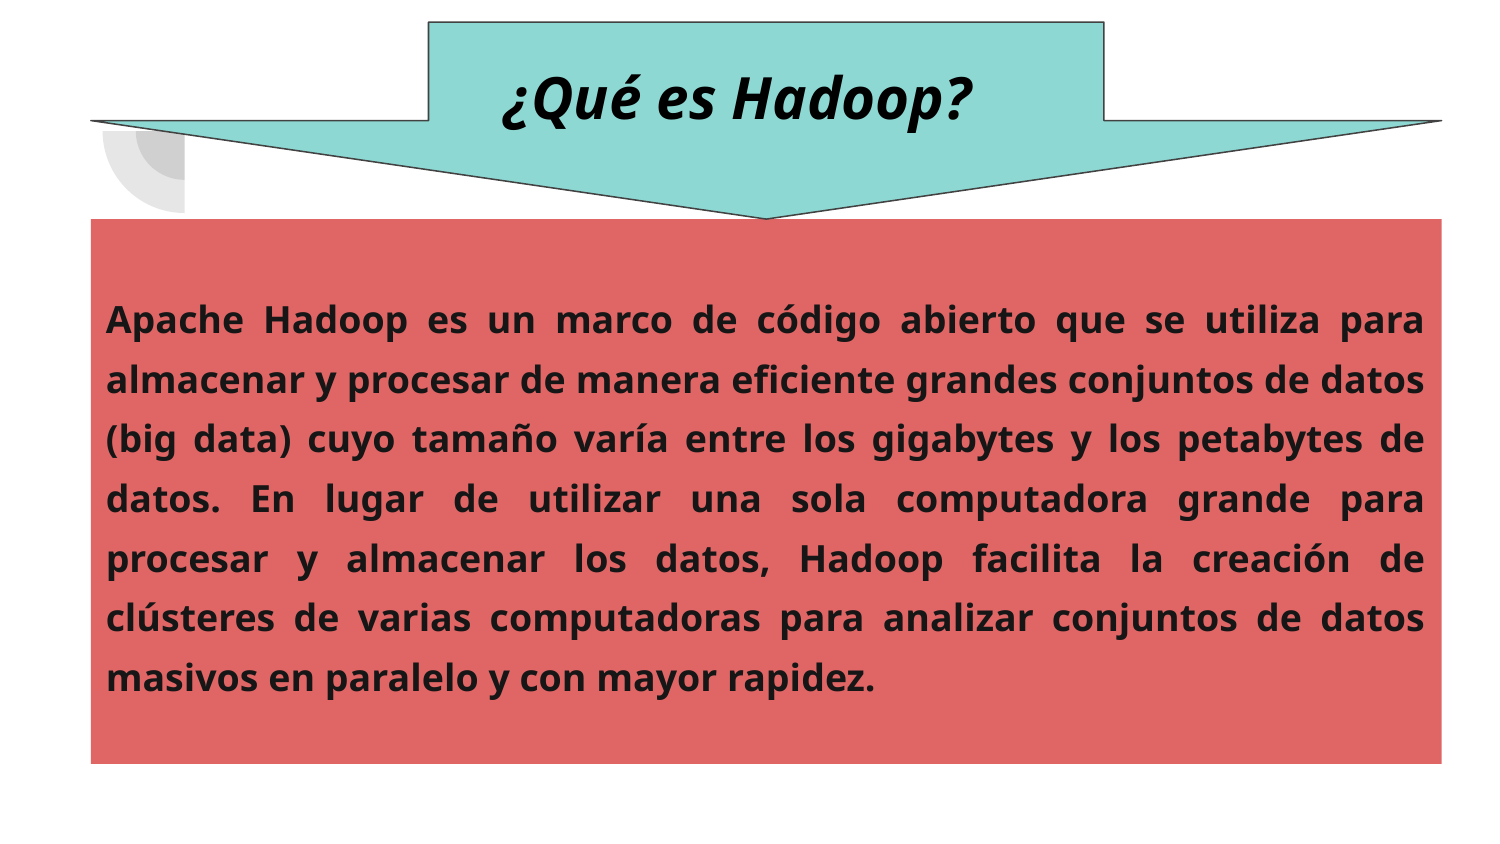

¿Qué es Hadoop?
# Apache Hadoop es un marco de código abierto que se utiliza para almacenar y procesar de manera eficiente grandes conjuntos de datos (big data) cuyo tamaño varía entre los gigabytes y los petabytes de datos. En lugar de utilizar una sola computadora grande para procesar y almacenar los datos, Hadoop facilita la creación de clústeres de varias computadoras para analizar conjuntos de datos masivos en paralelo y con mayor rapidez.